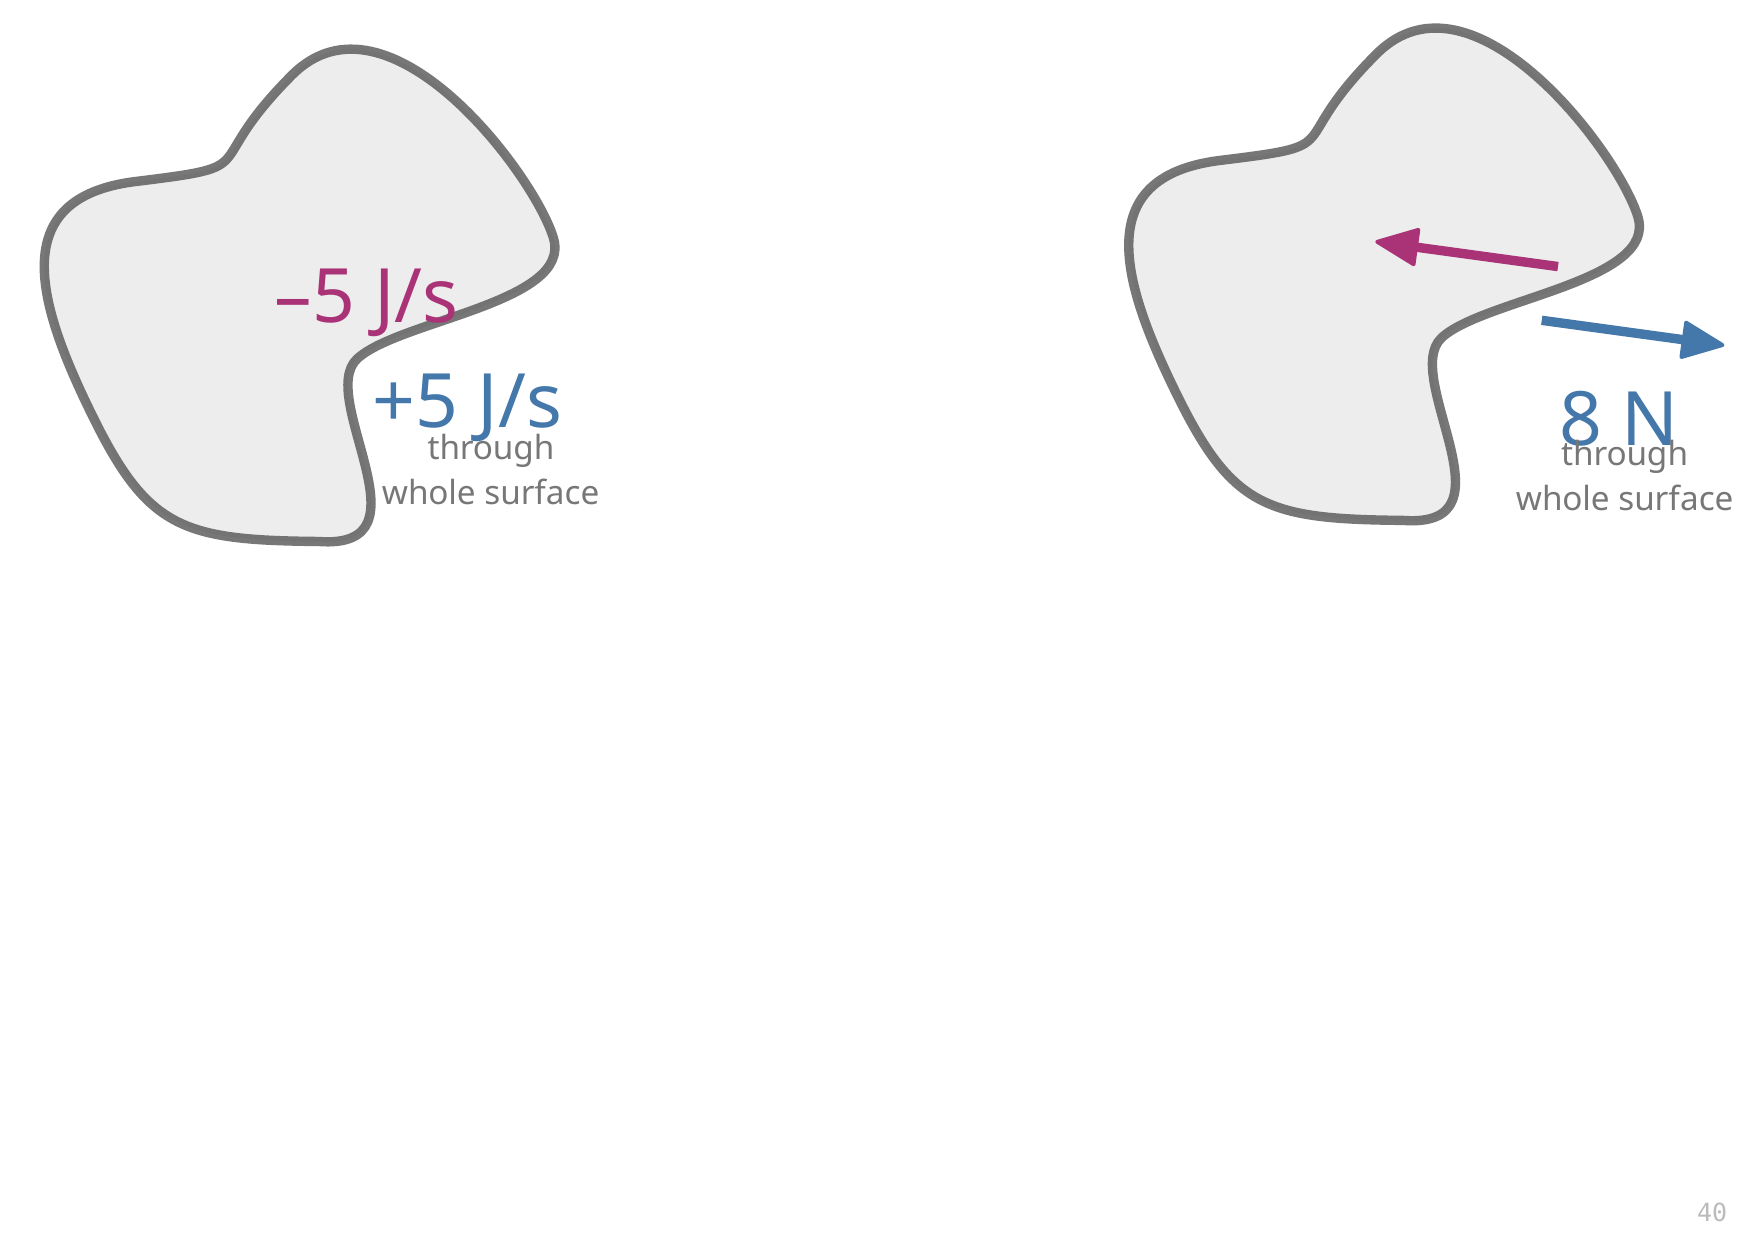

–5 J/s
+5 J/s
8 N
through
whole surface
through
whole surface